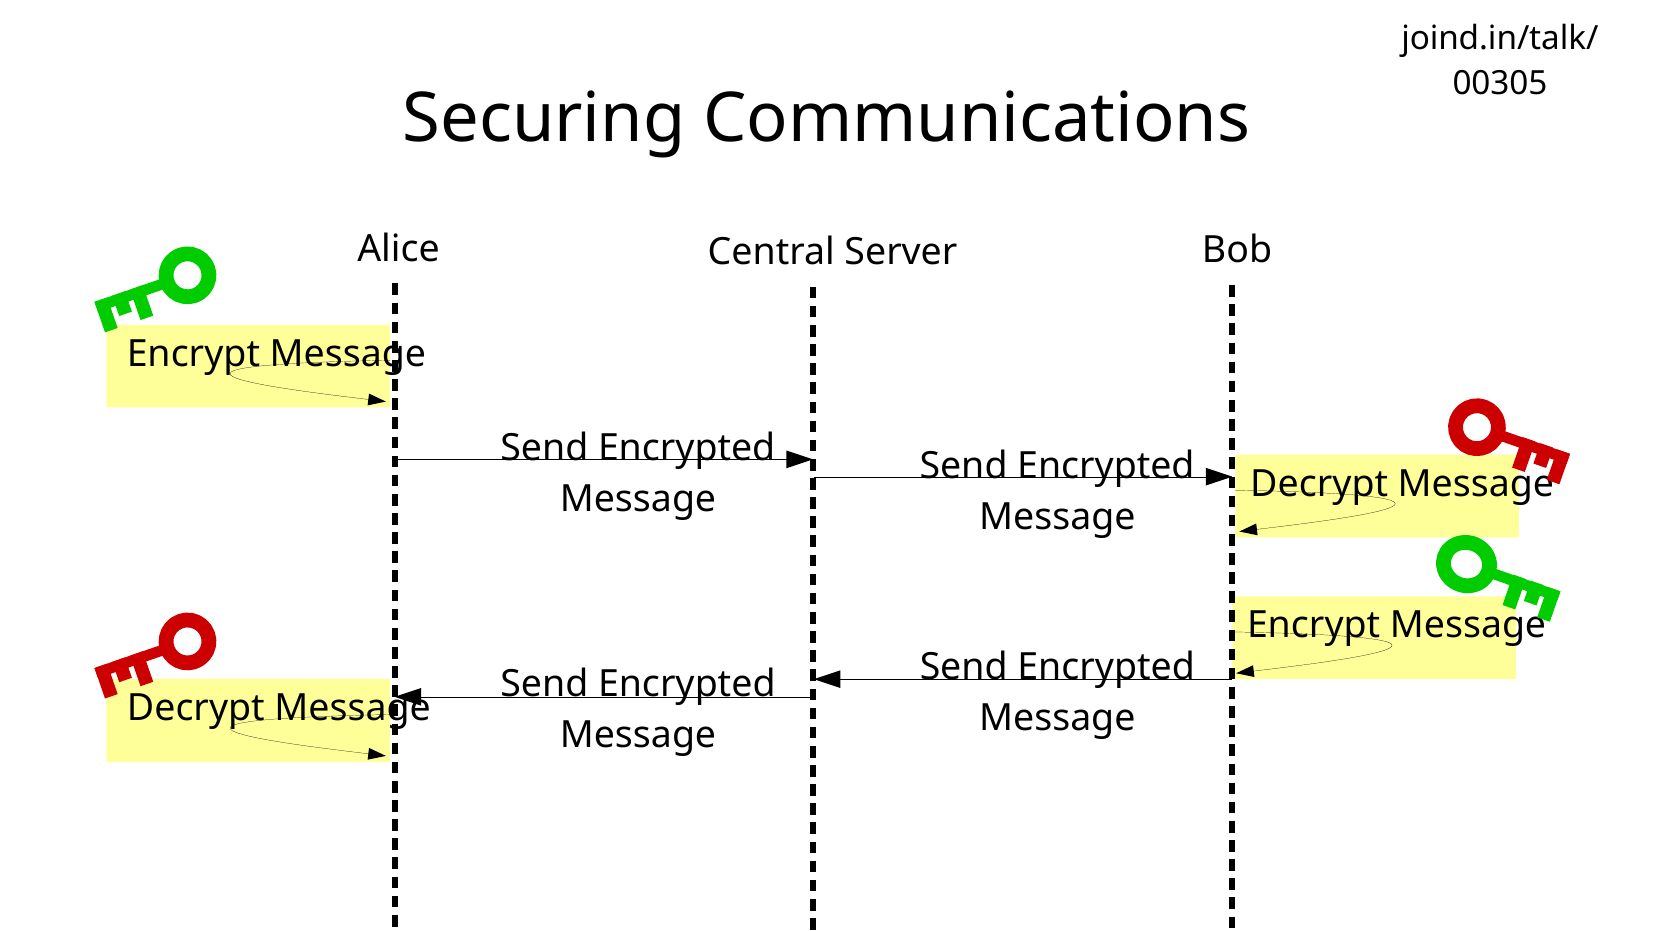

# Securing Communications
Alice
Bob
Central Server
Encrypt Message
Send Encrypted
Message
Send Encrypted
Message
Decrypt Message
Encrypt Message
Send Encrypted
Message
Send Encrypted
Message
Decrypt Message